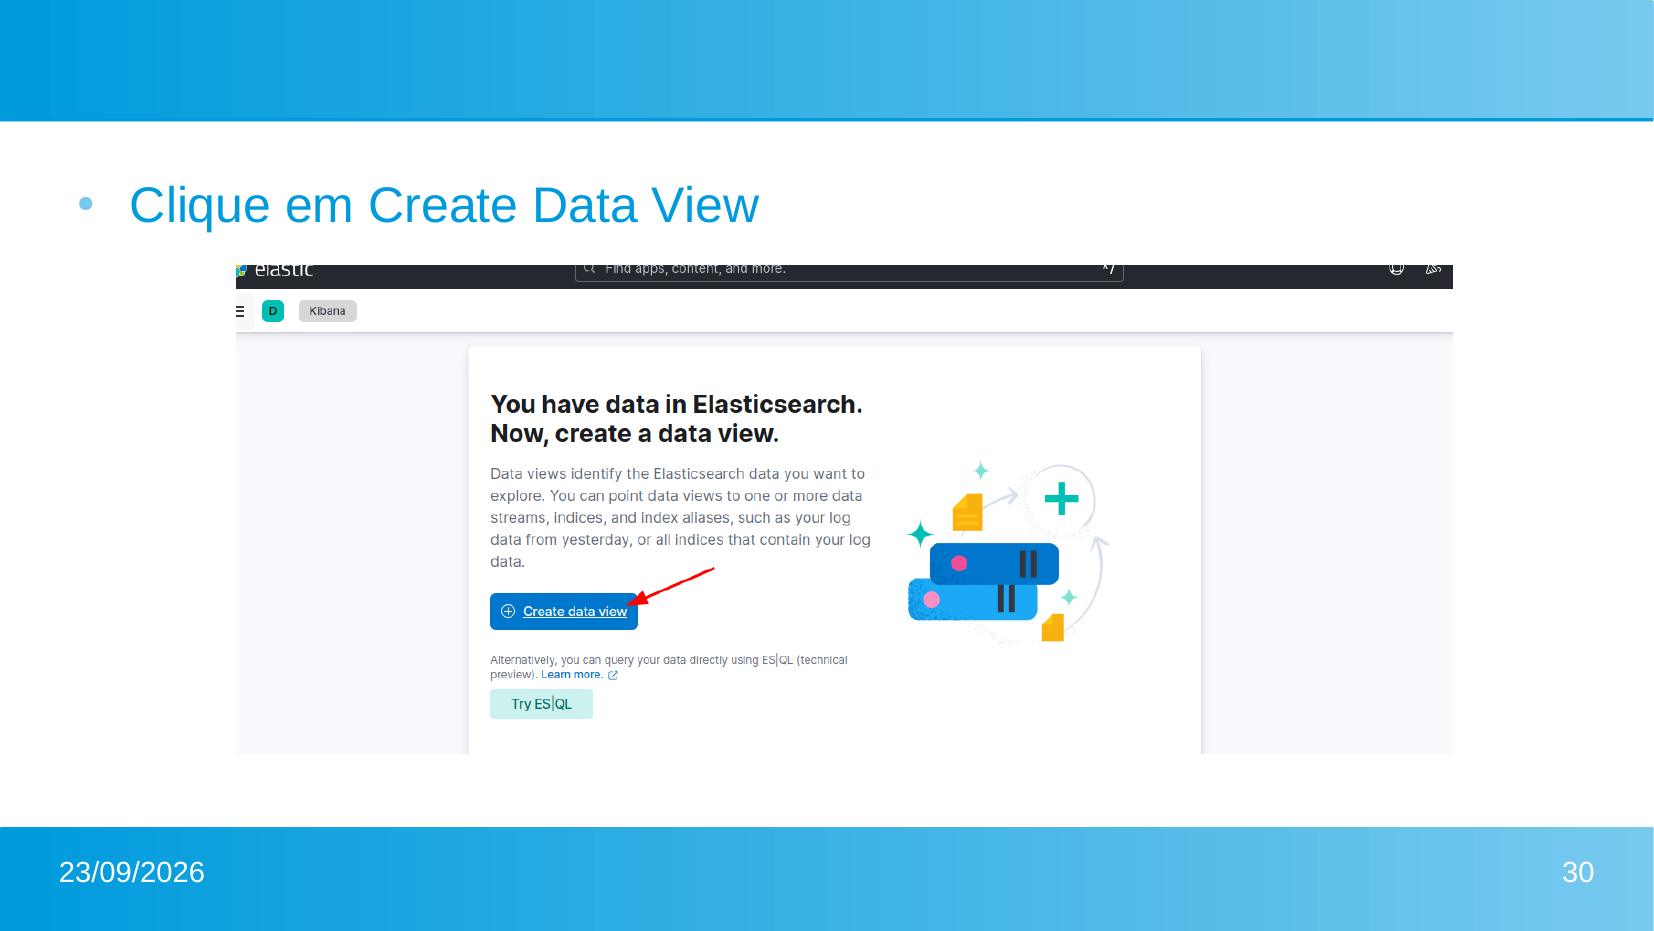

#
Clique em Create Data View
30